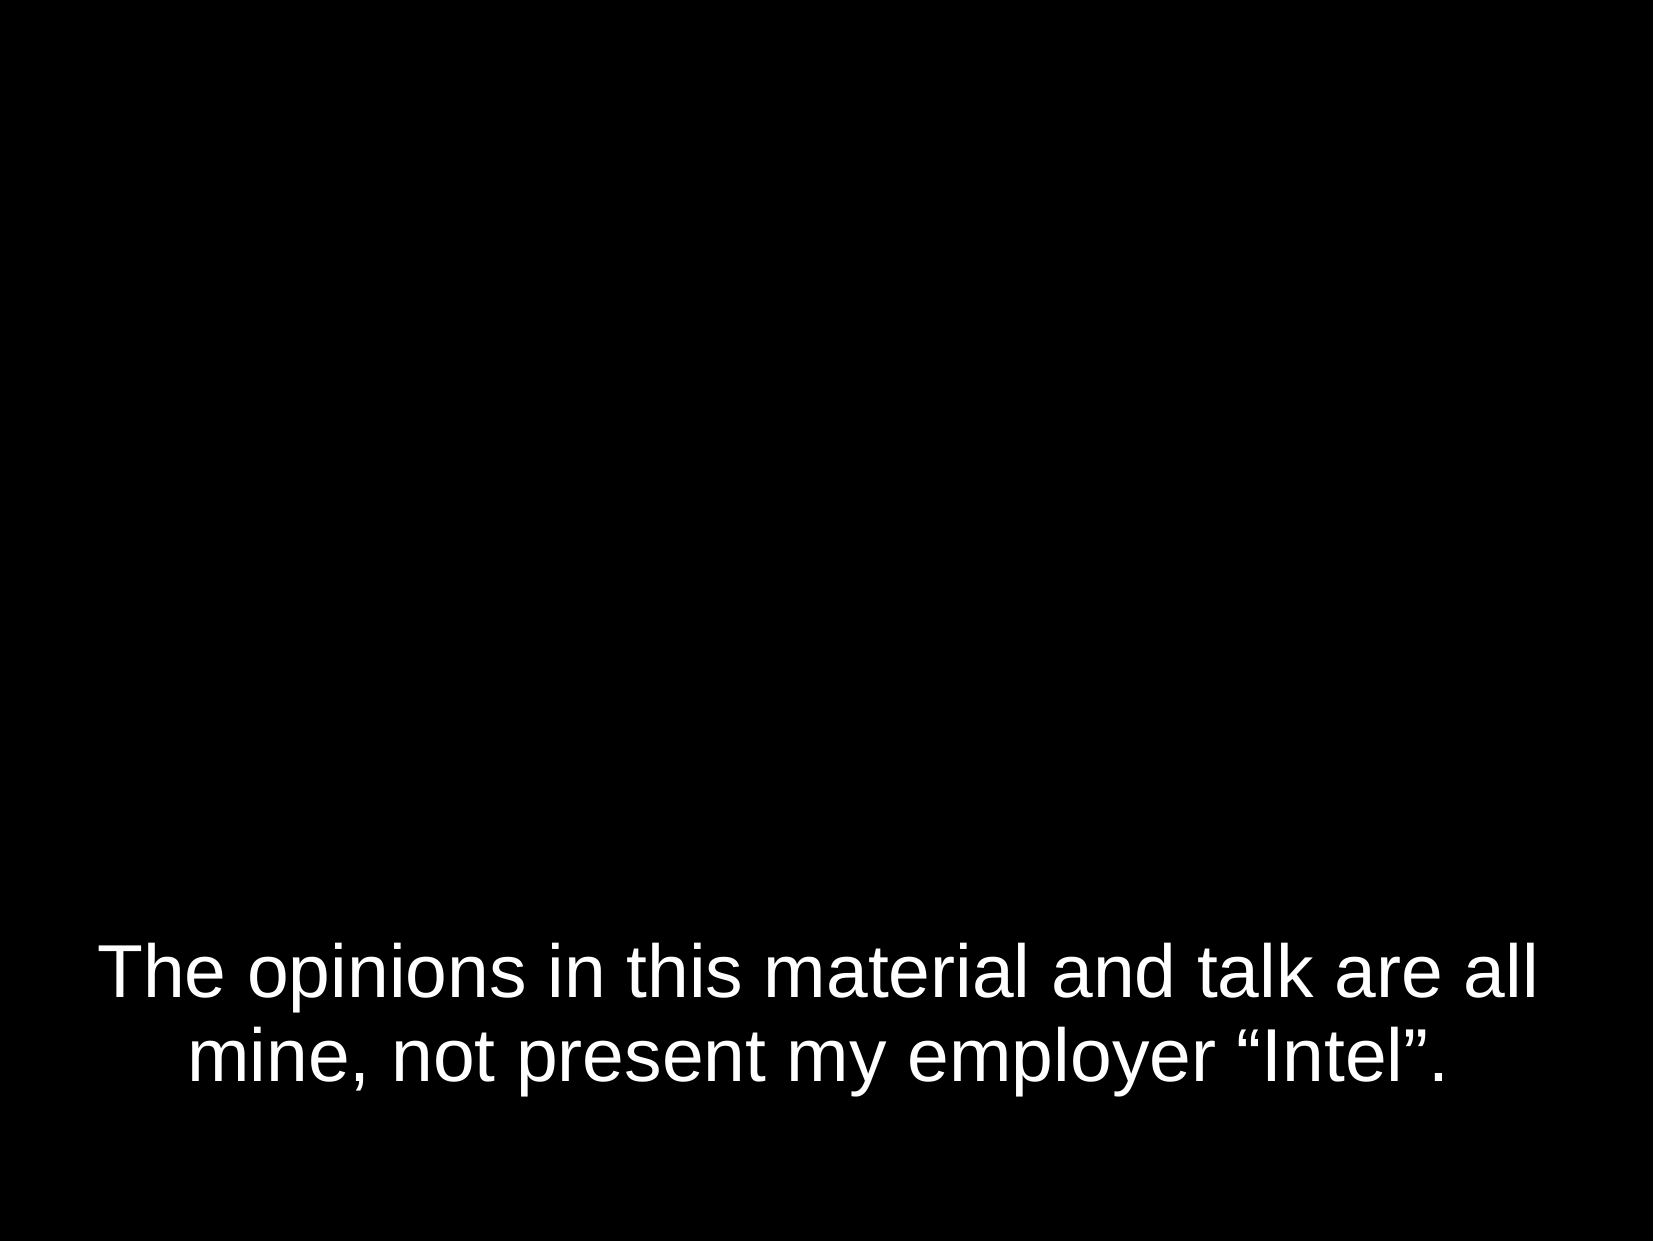

# The opinions in this material and talk are all mine, not present my employer “Intel”.